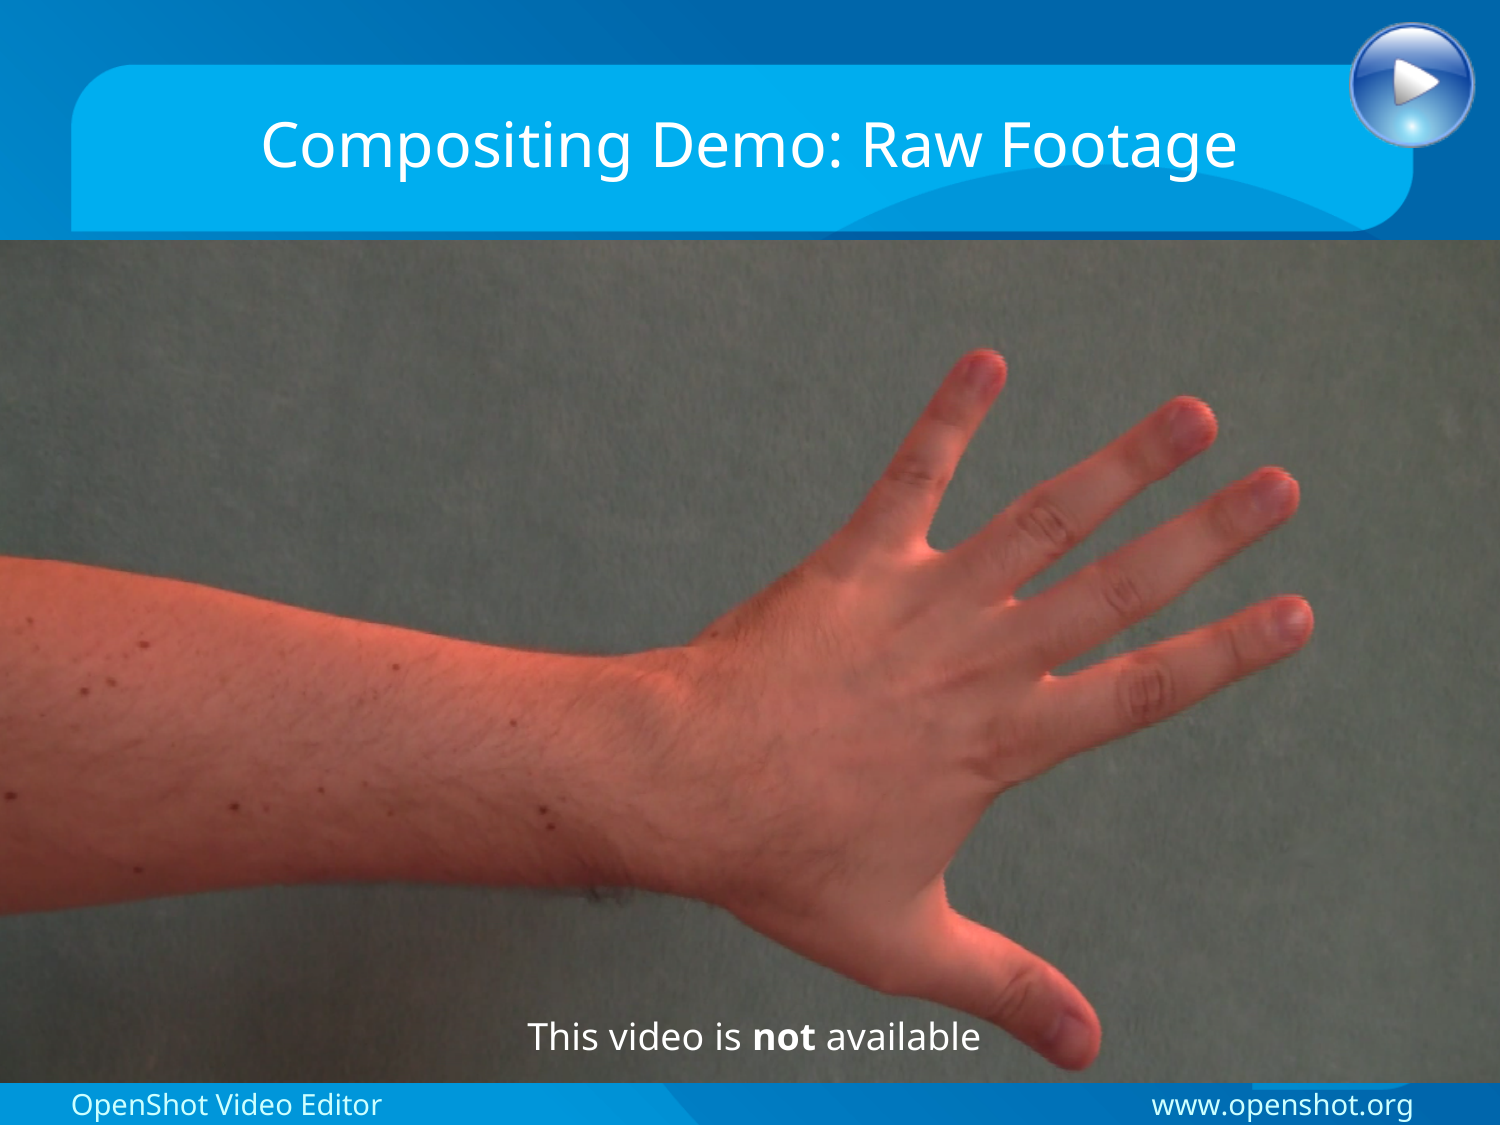

# Compositing Demo: Raw Footage
This video is not available